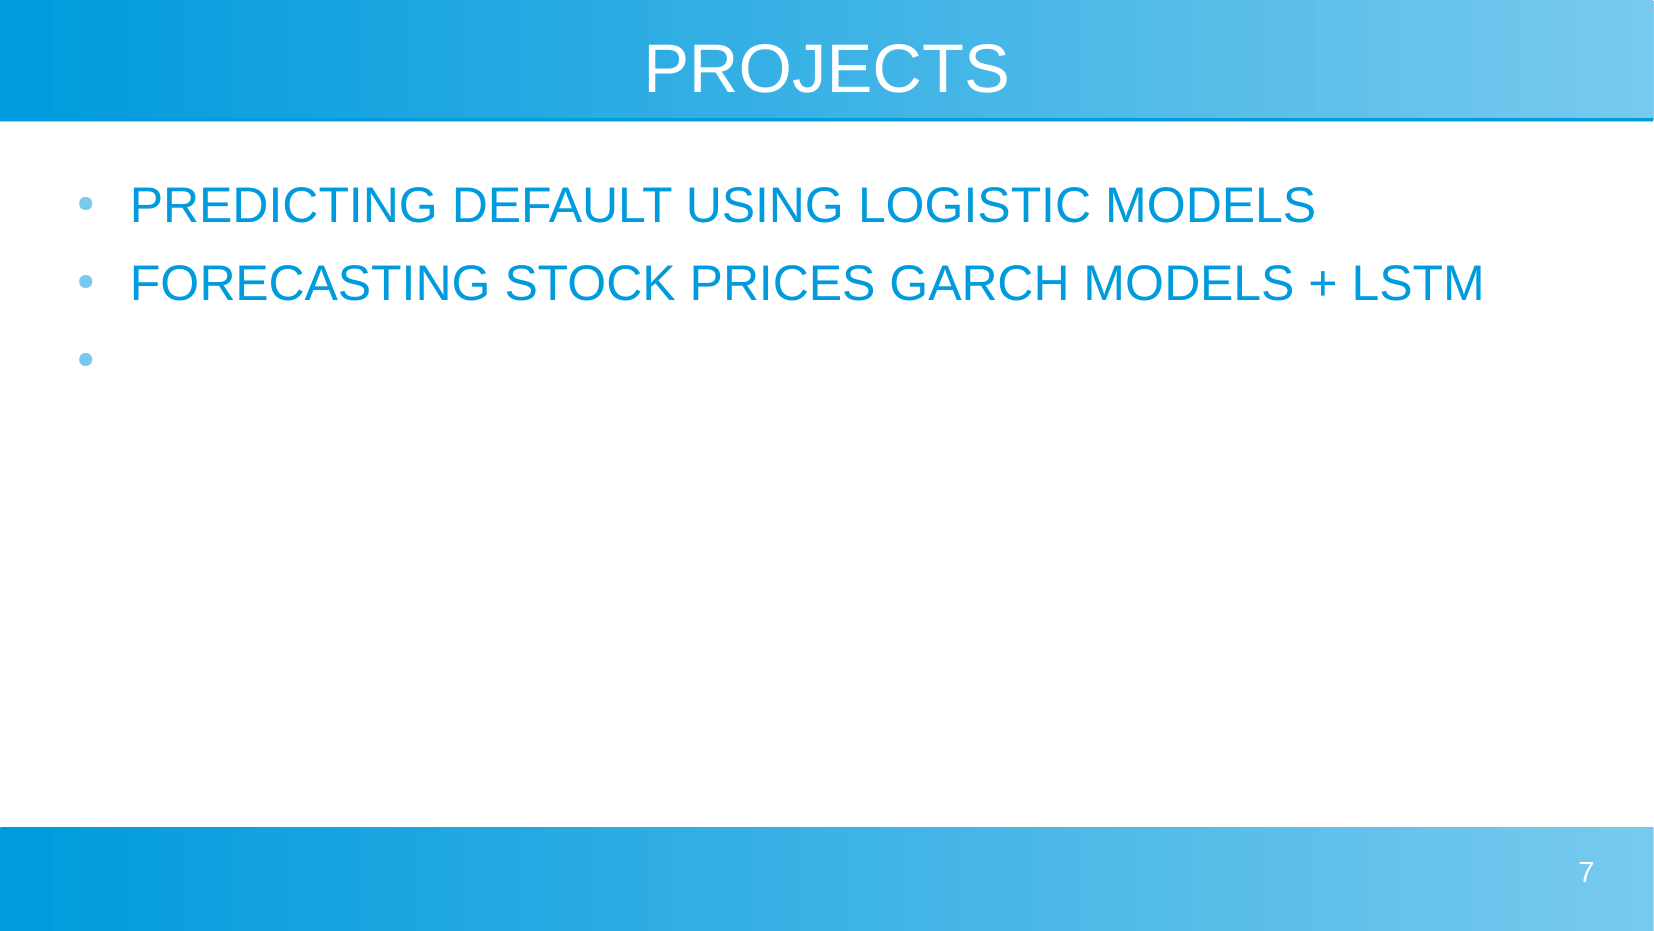

# PROJECTS
PREDICTING DEFAULT USING LOGISTIC MODELS
FORECASTING STOCK PRICES GARCH MODELS + LSTM
7